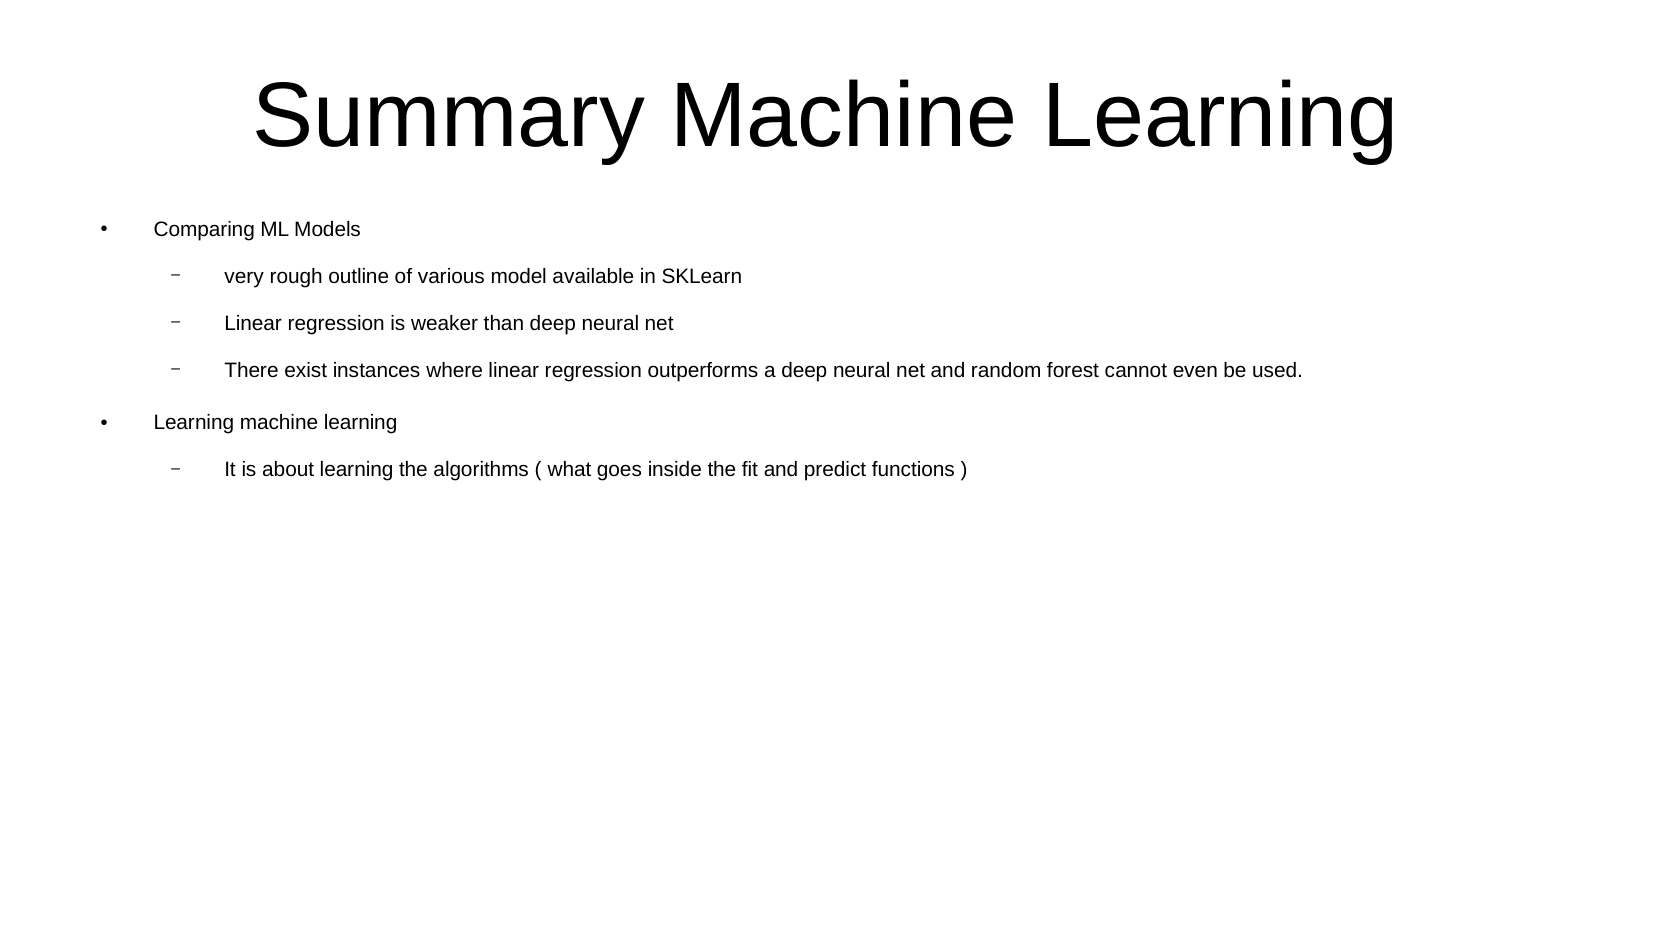

# Summary Machine Learning
Comparing ML Models
very rough outline of various model available in SKLearn
Linear regression is weaker than deep neural net
There exist instances where linear regression outperforms a deep neural net and random forest cannot even be used.
Learning machine learning
It is about learning the algorithms ( what goes inside the fit and predict functions )